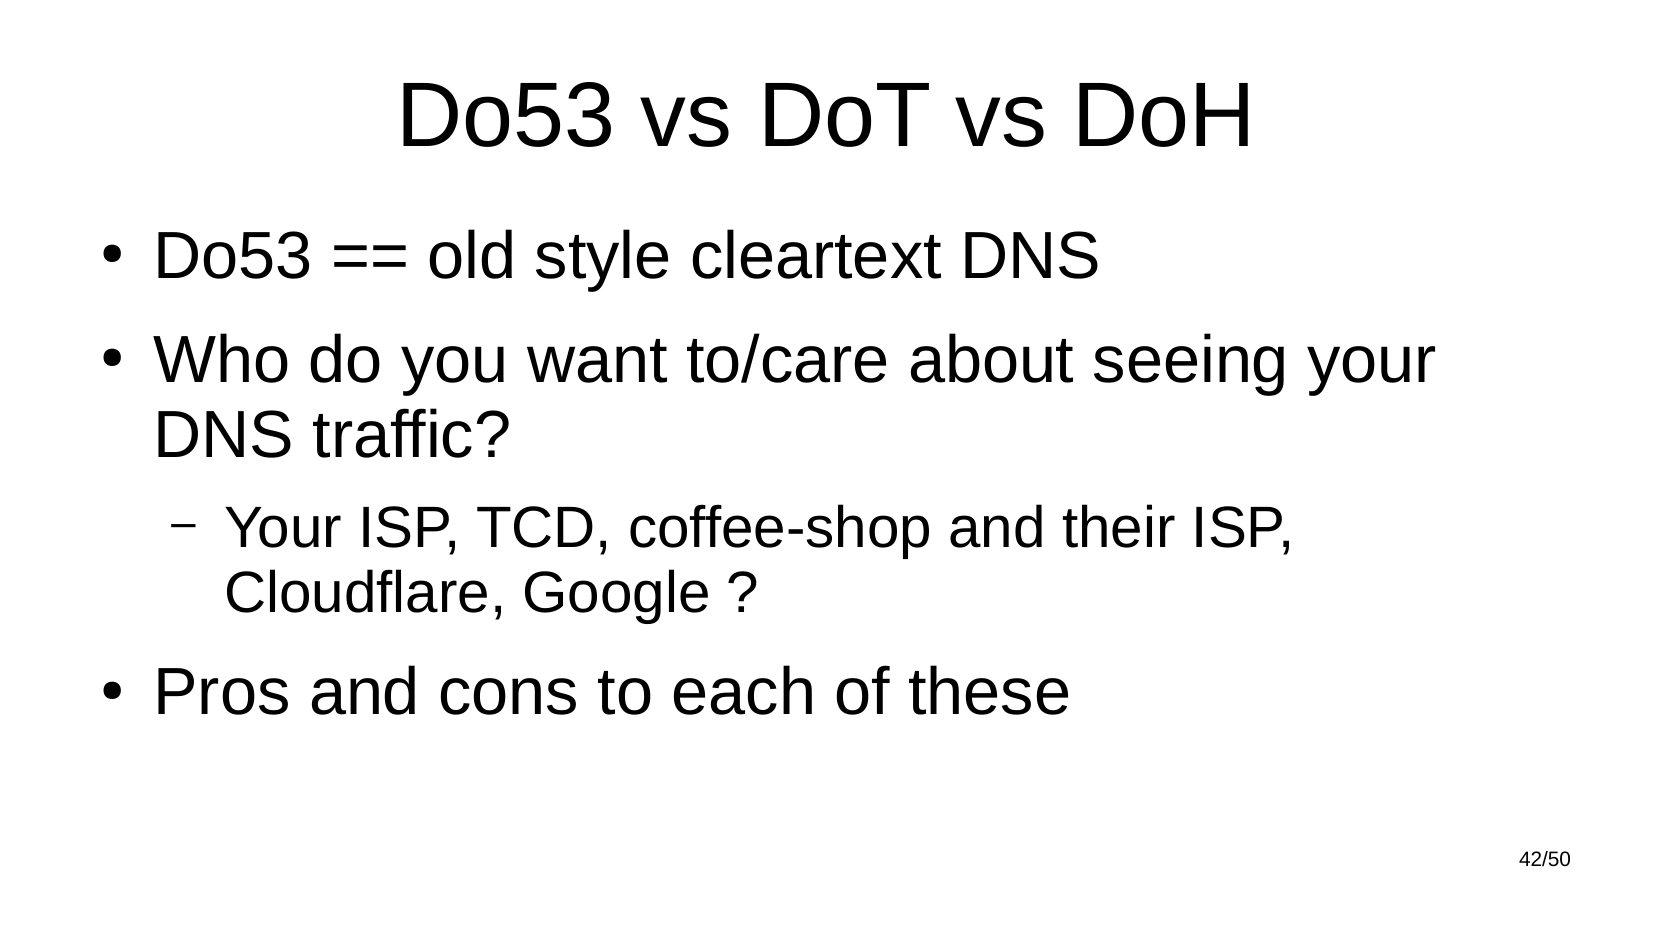

# Do53 vs DoT vs DoH
Do53 == old style cleartext DNS
Who do you want to/care about seeing your DNS traffic?
Your ISP, TCD, coffee-shop and their ISP, Cloudflare, Google ?
Pros and cons to each of these
42